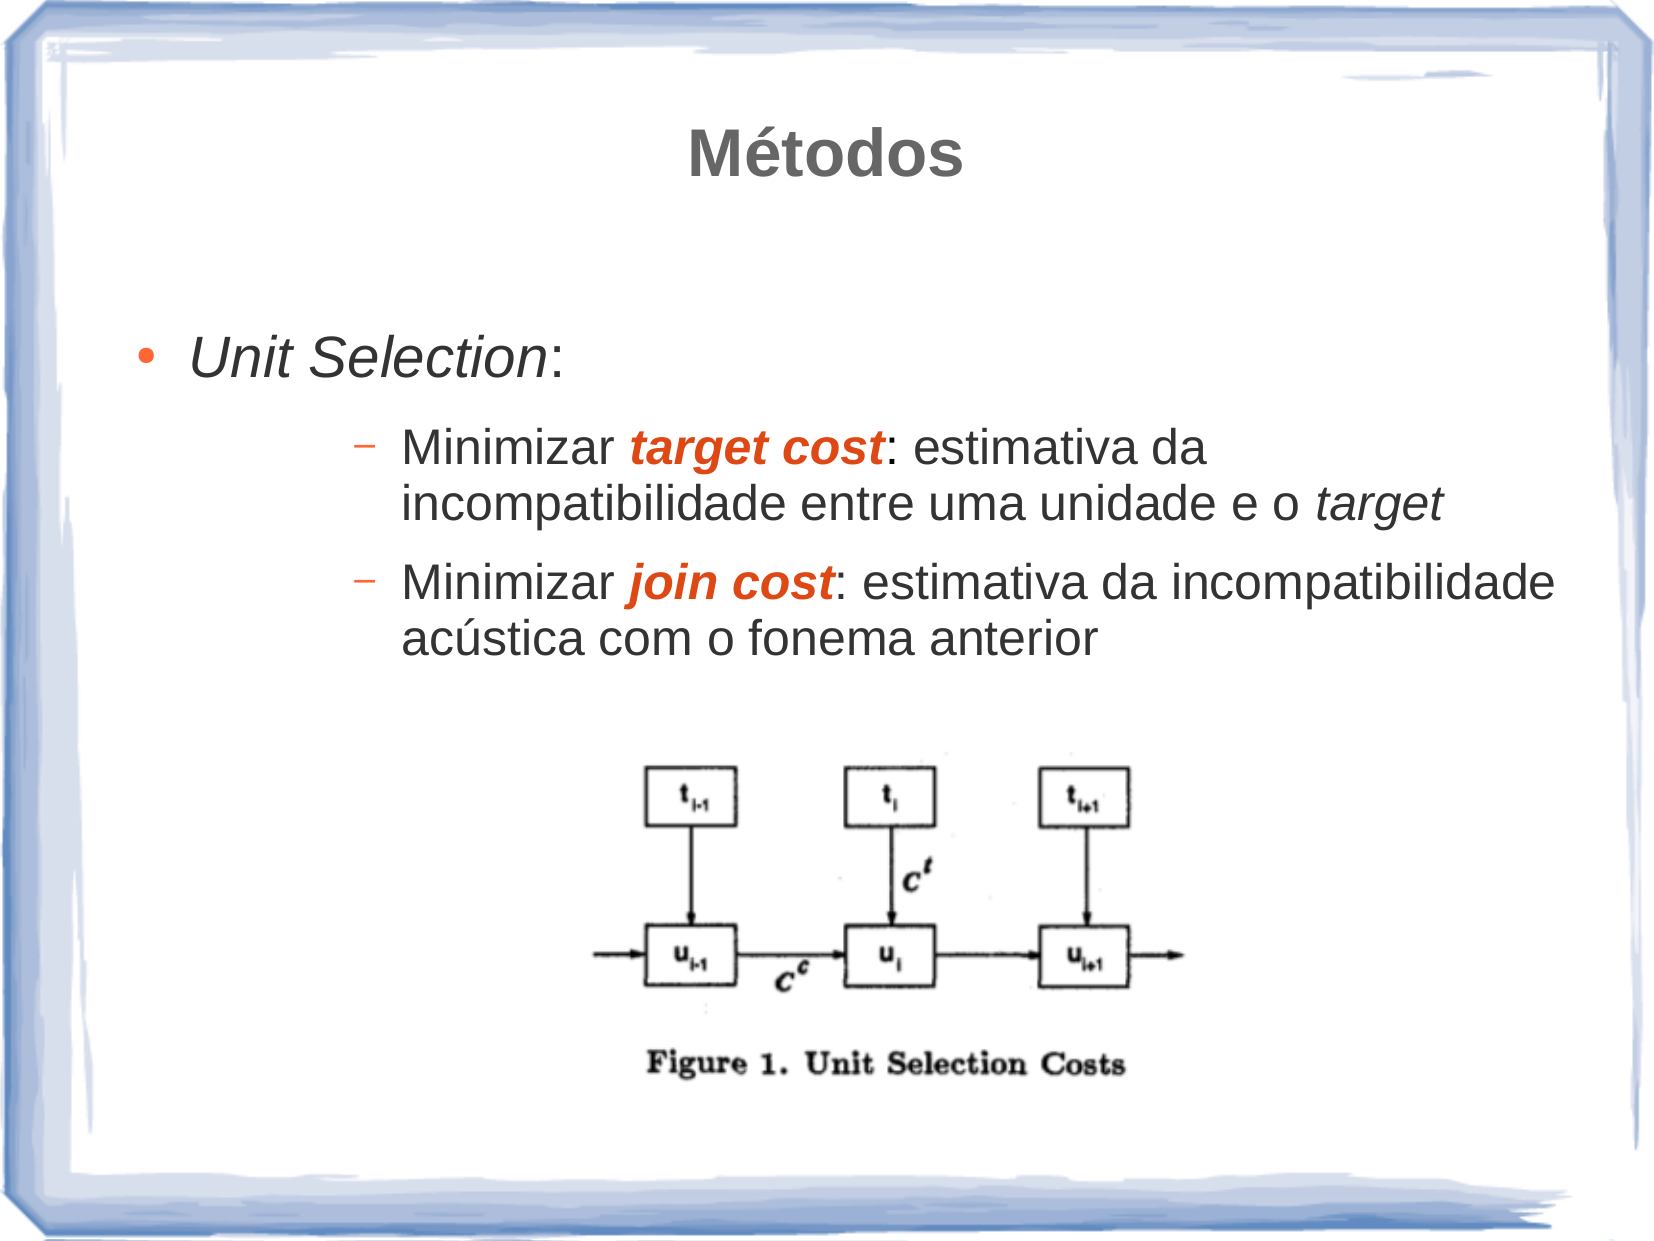

# Métodos
Unit Selection:
Minimizar target cost: estimativa da incompatibilidade entre uma unidade e o target
Minimizar join cost: estimativa da incompatibilidade acústica com o fonema anterior